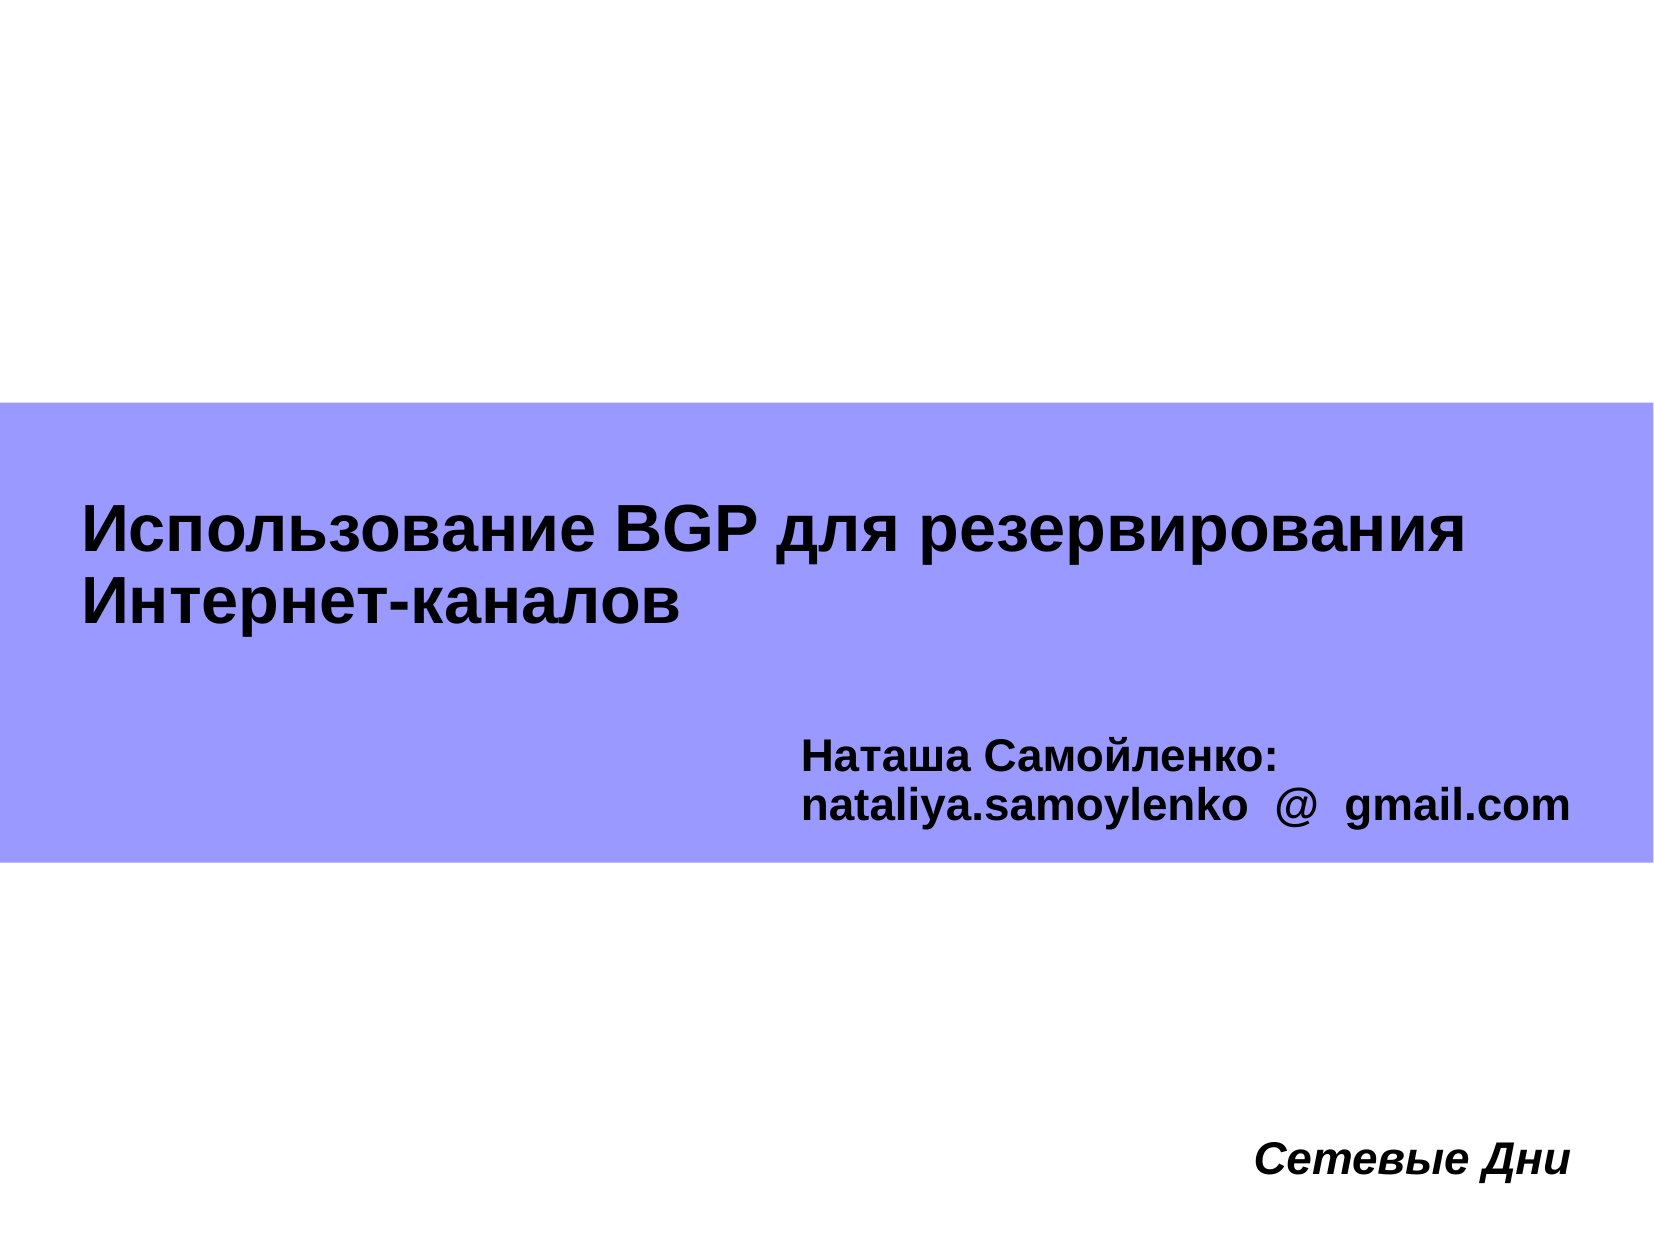

Использование BGP для резервирования Интернет-каналов
Наташа Самойленко: nataliya.samoylenko @ gmail.com
Сетевые Дни